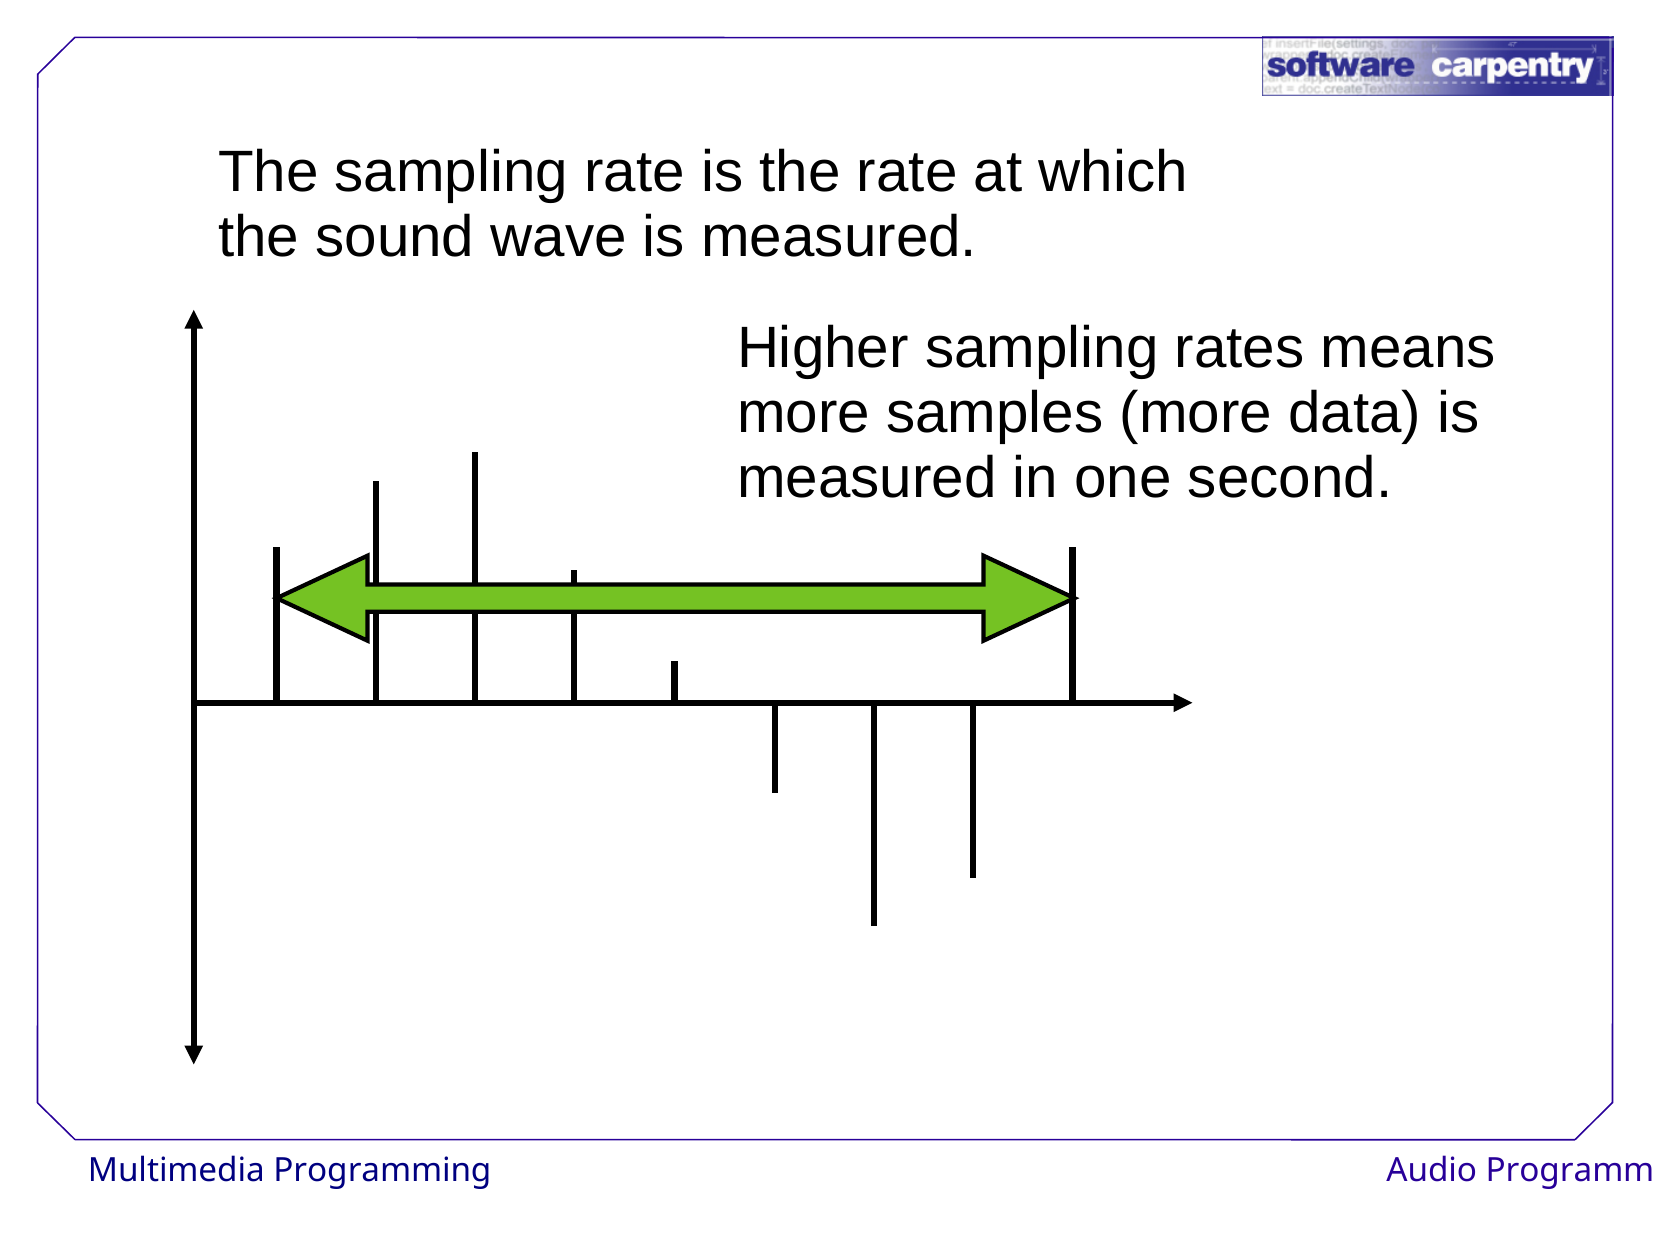

The sampling rate is the rate at which the sound wave is measured.
Higher sampling rates means more samples (more data) is measured in one second.